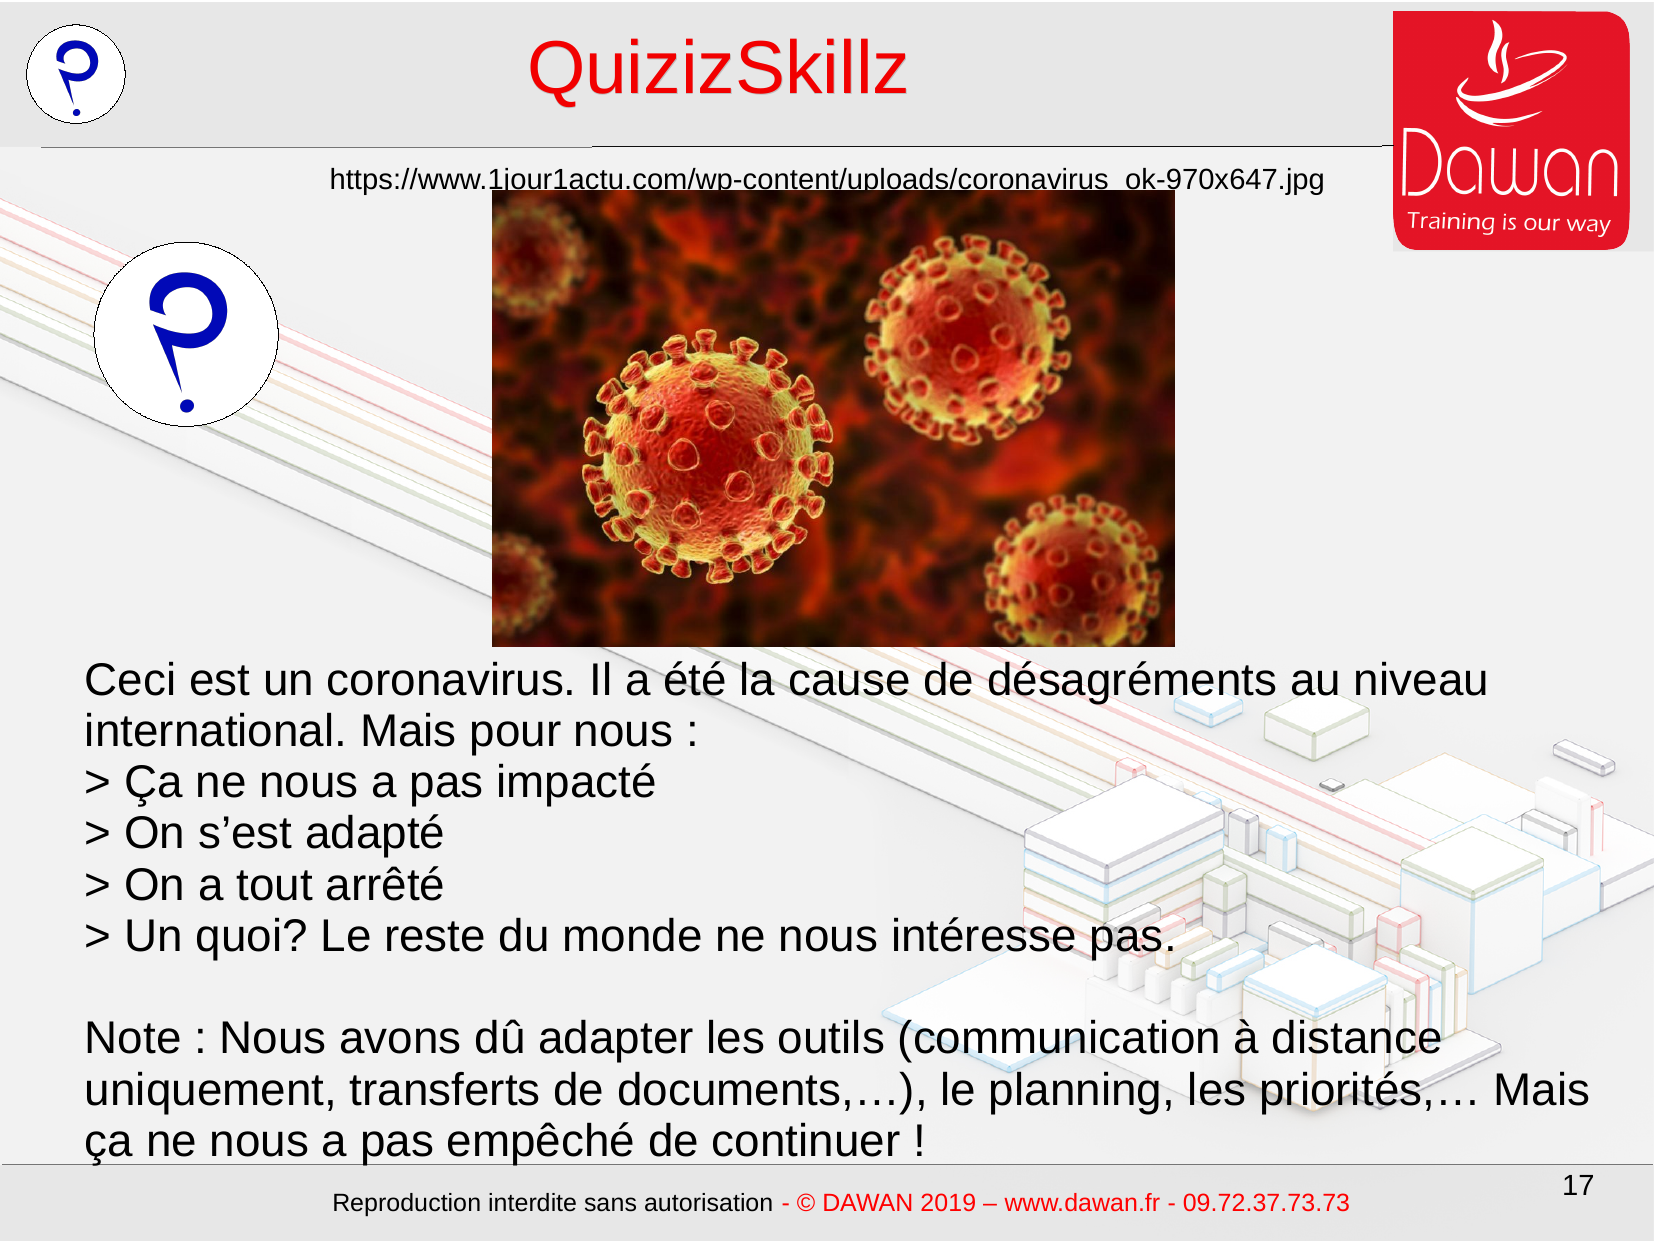

# QuizizSkillz
https://www.1jour1actu.com/wp-content/uploads/coronavirus_ok-970x647.jpg
Ceci est un coronavirus. Il a été la cause de désagréments au niveau international. Mais pour nous :
> Ça ne nous a pas impacté
> On s’est adapté
> On a tout arrêté
> Un quoi? Le reste du monde ne nous intéresse pas.
Note : Nous avons dû adapter les outils (communication à distance uniquement, transferts de documents,…), le planning, les priorités,… Mais ça ne nous a pas empêché de continuer !
17